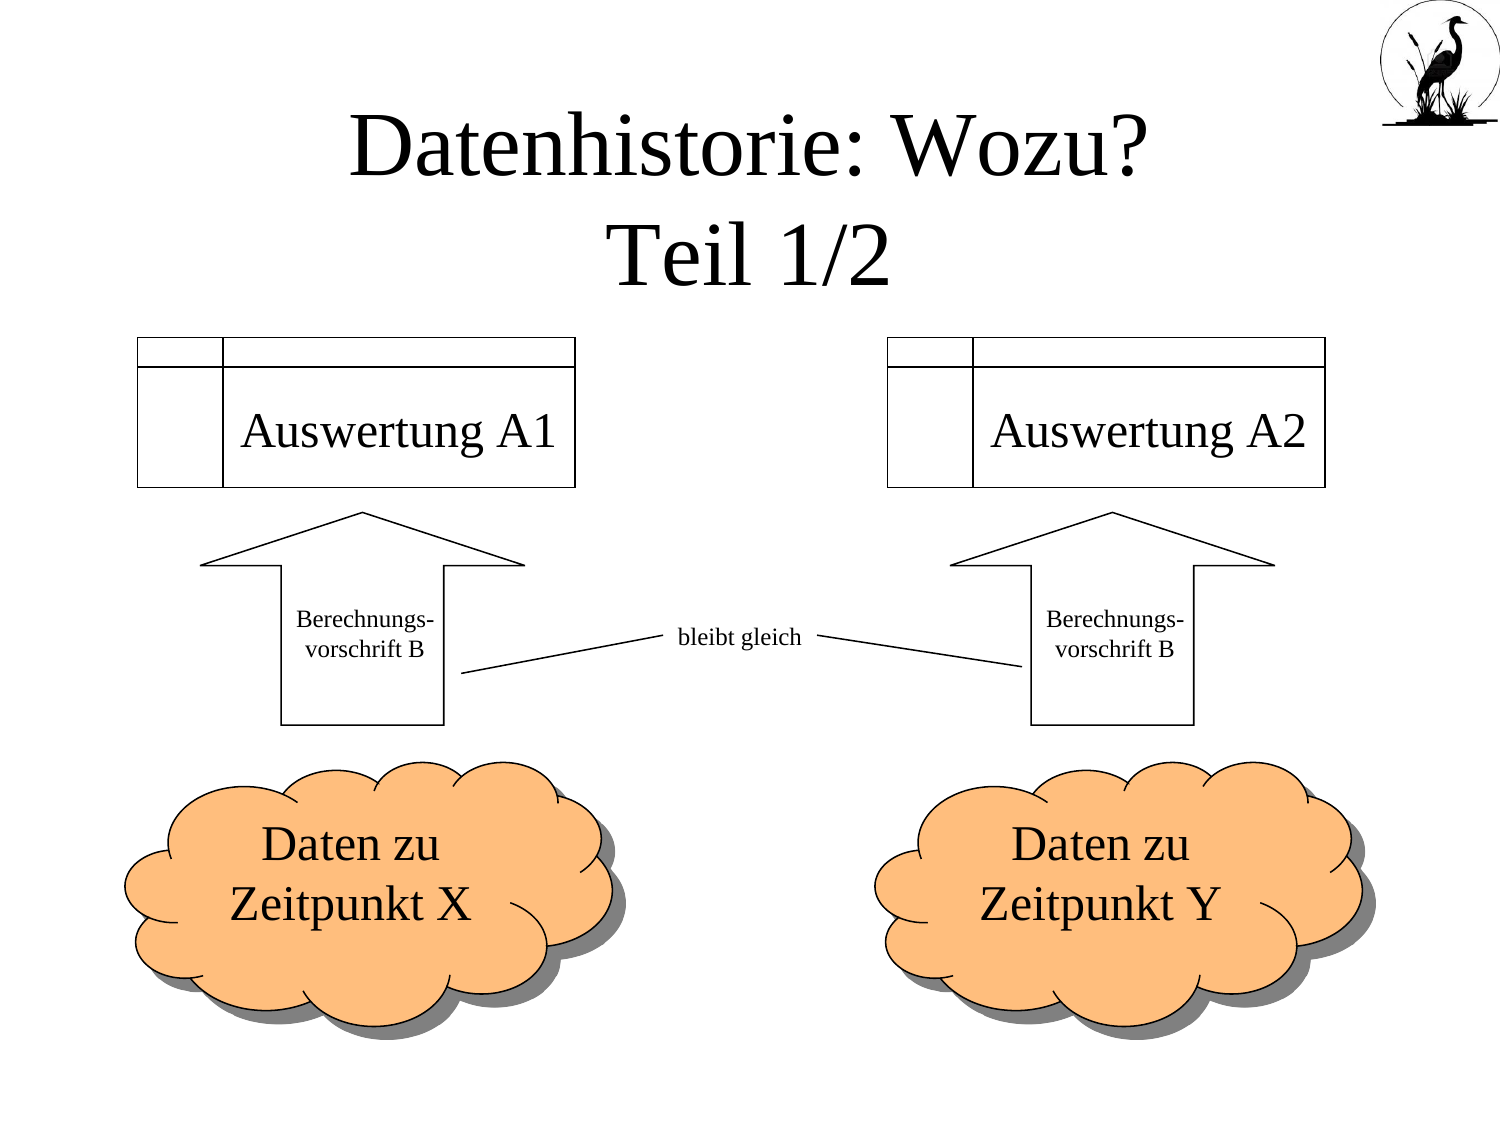

# Datenhistorie: Wozu? Teil 1/2
Auswertung A1
Auswertung A2
Berechnungs-
vorschrift B
Berechnungs-
vorschrift B
bleibt gleich
Daten zu Zeitpunkt X
Daten zu Zeitpunkt Y